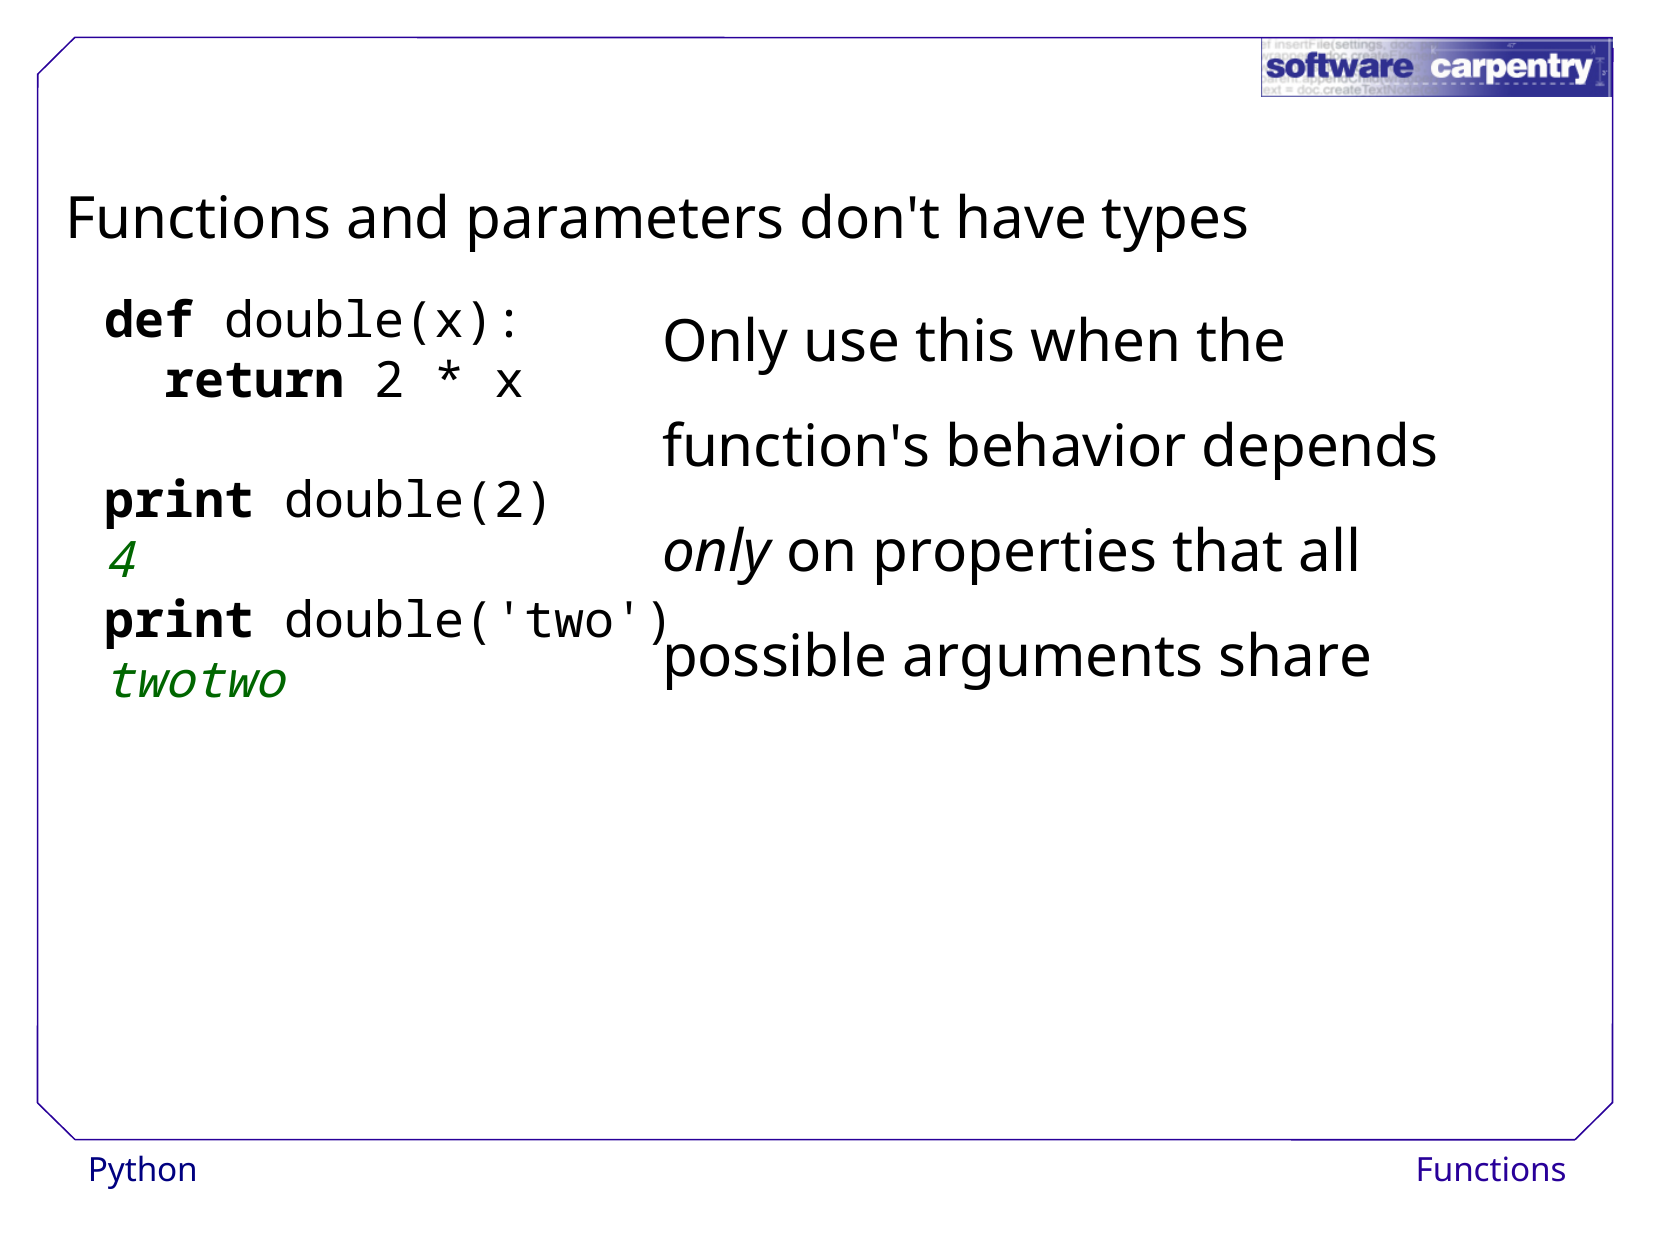

Functions and parameters don't have types
Only use this when the
function's behavior depends
only on properties that all
possible arguments share
def double(x):
 return 2 * x
print double(2)
4
print double('two')
twotwo